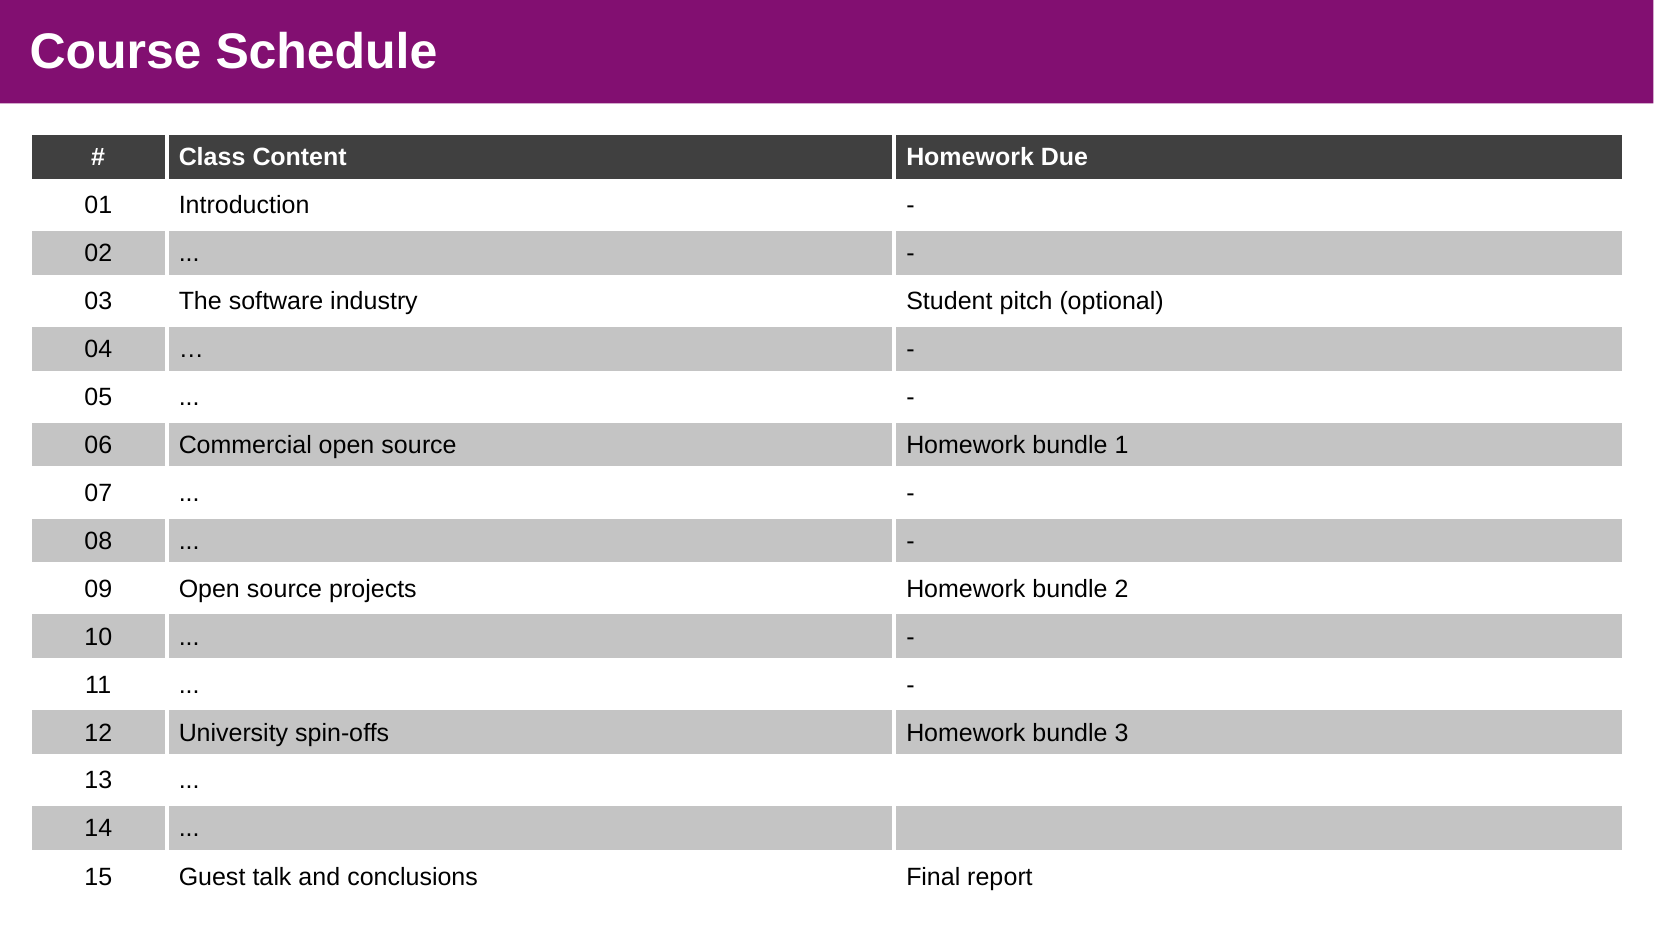

# Course Schedule
| # | Class Content | Homework Due |
| --- | --- | --- |
| 01 | Introduction | - |
| 02 | ... | - |
| 03 | The software industry | Student pitch (optional) |
| 04 | … | - |
| 05 | ... | - |
| 06 | Commercial open source | Homework bundle 1 |
| 07 | ... | - |
| 08 | ... | - |
| 09 | Open source projects | Homework bundle 2 |
| 10 | ... | - |
| 11 | ... | - |
| 12 | University spin-offs | Homework bundle 3 |
| 13 | ... | |
| 14 | ... | |
| 15 | Guest talk and conclusions | Final report |
Commercial Open Source Startups
2
© 2020 Dirk Riehle - Some Rights Reserved